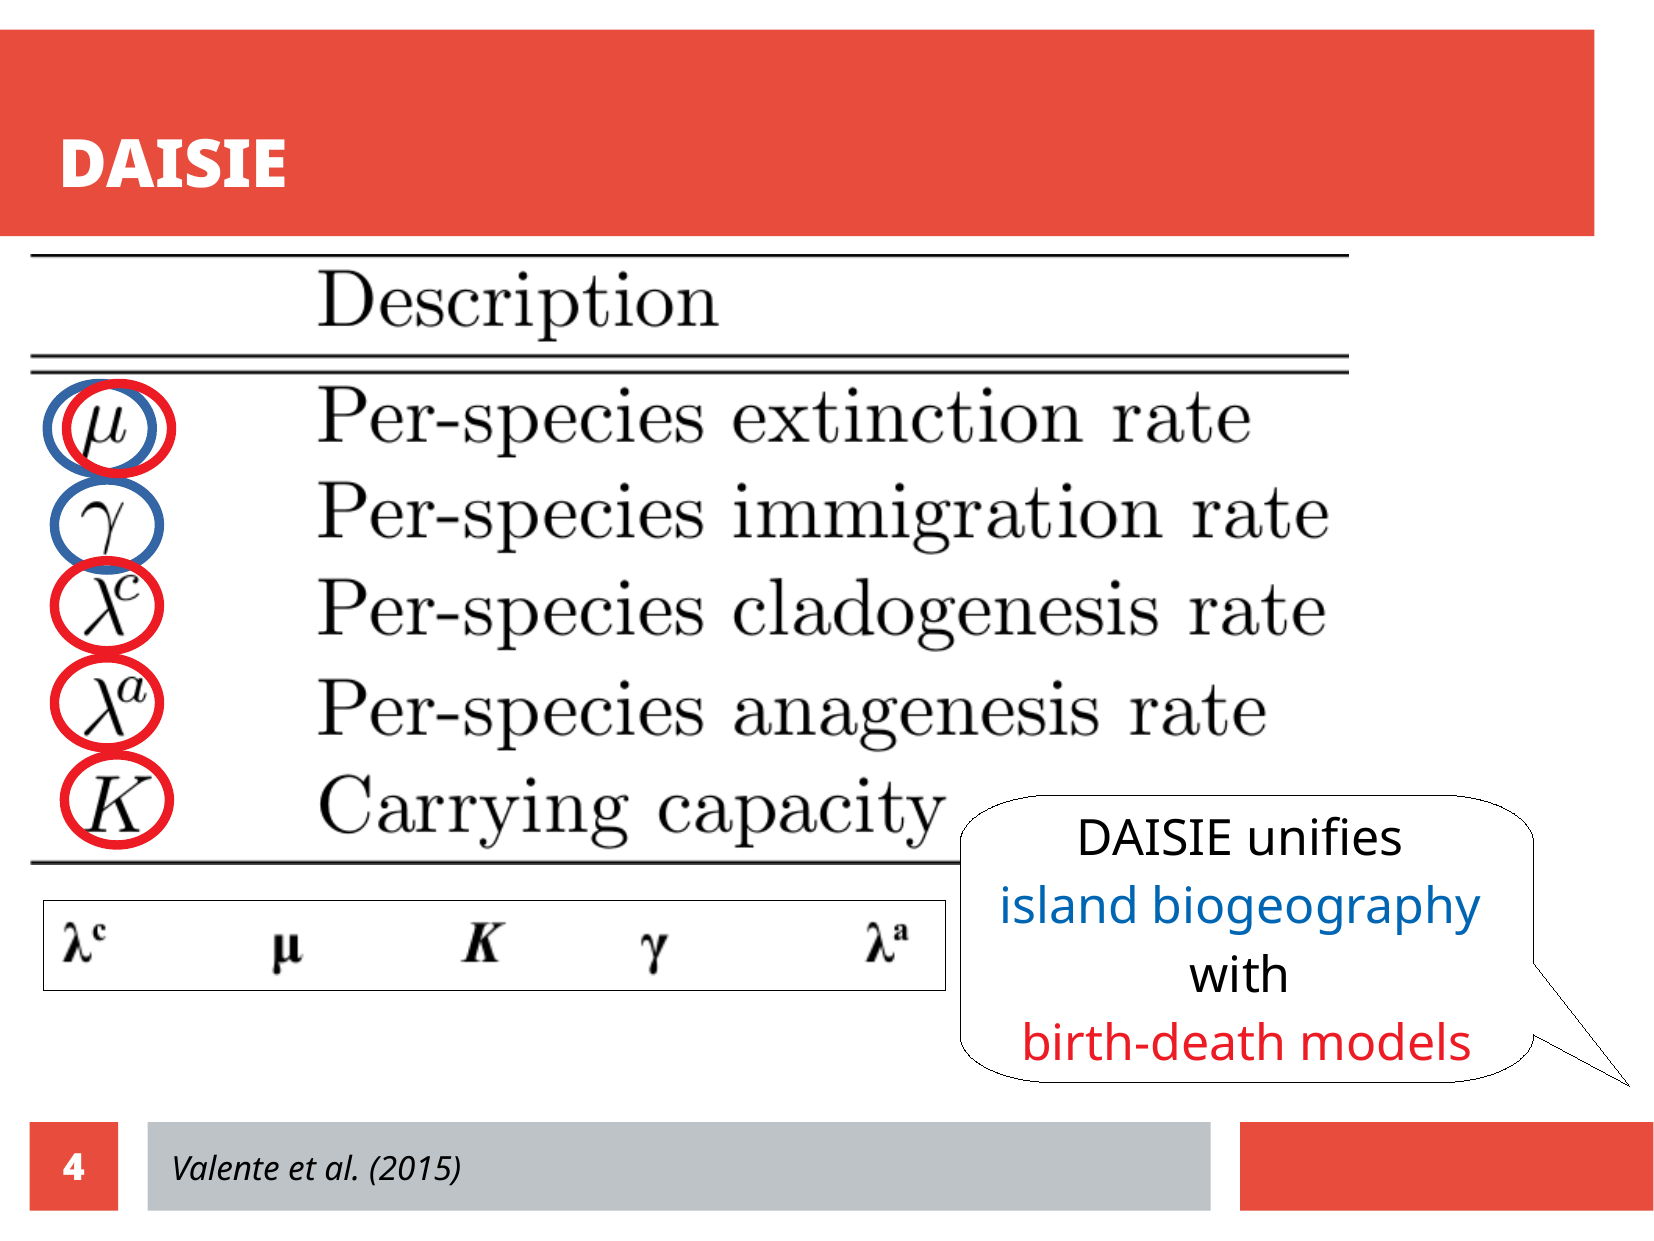

# DAISIE
DAISIE unifies
island biogeography
with
birth-death models
4
Valente et al. (2015)